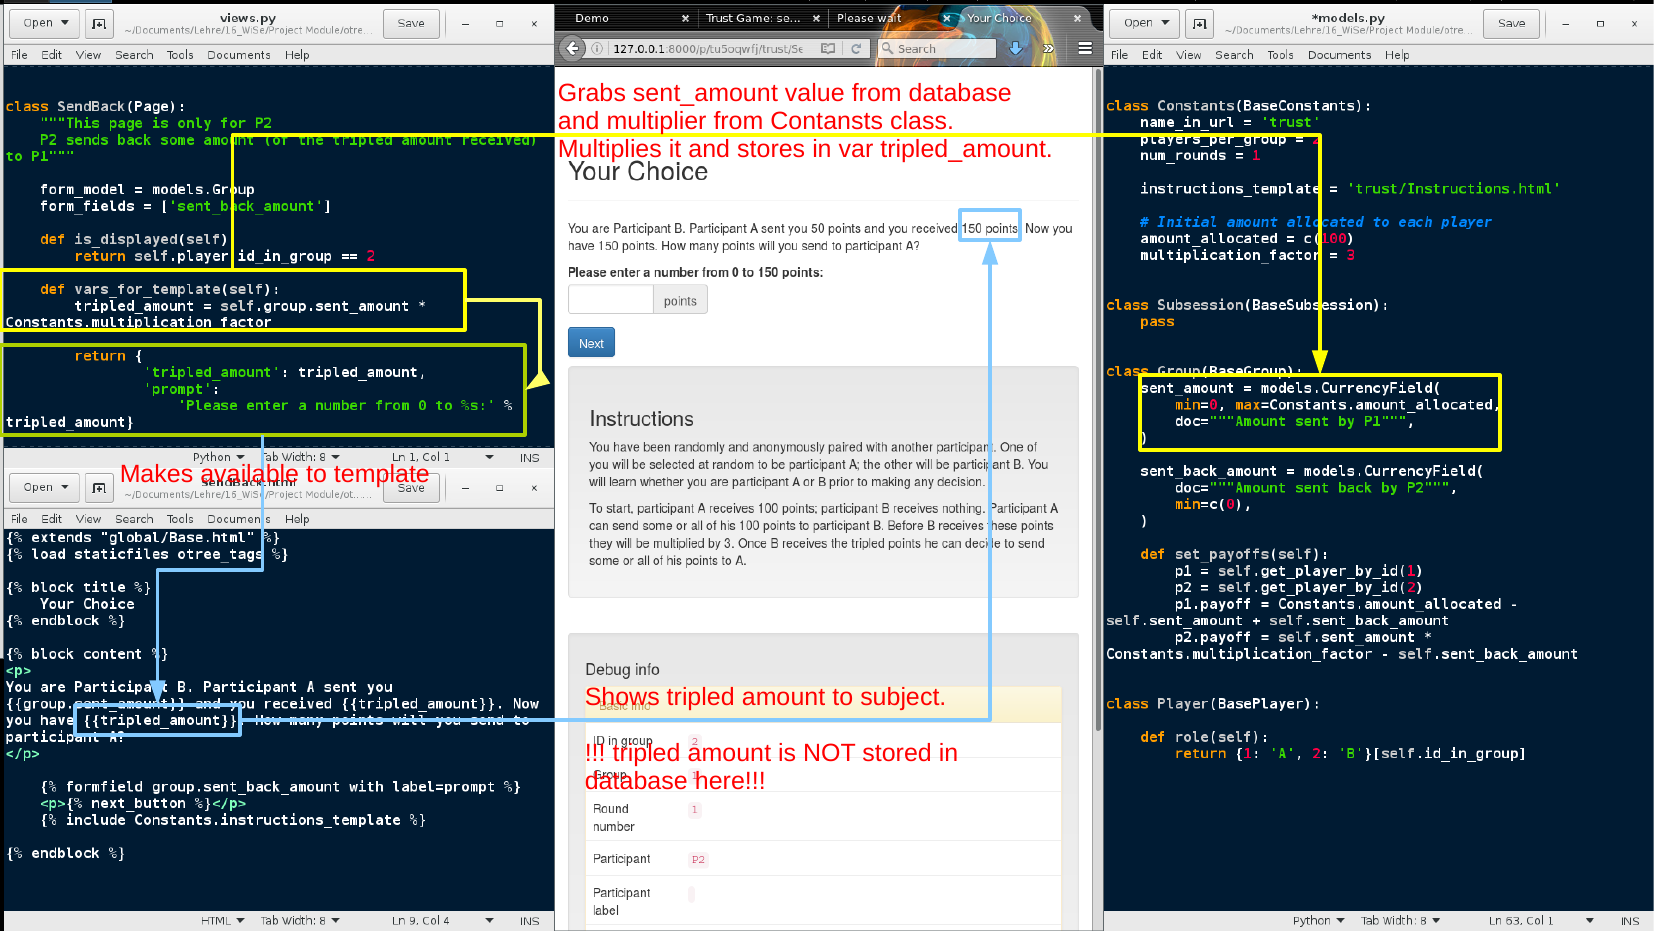

Grabs sent_amount value from database
and multiplier from Contansts class.
Multiplies it and stores in var tripled_amount.
Makes available to template
Shows tripled amount to subject.
!!! tripled amount is NOT stored in
database here!!!